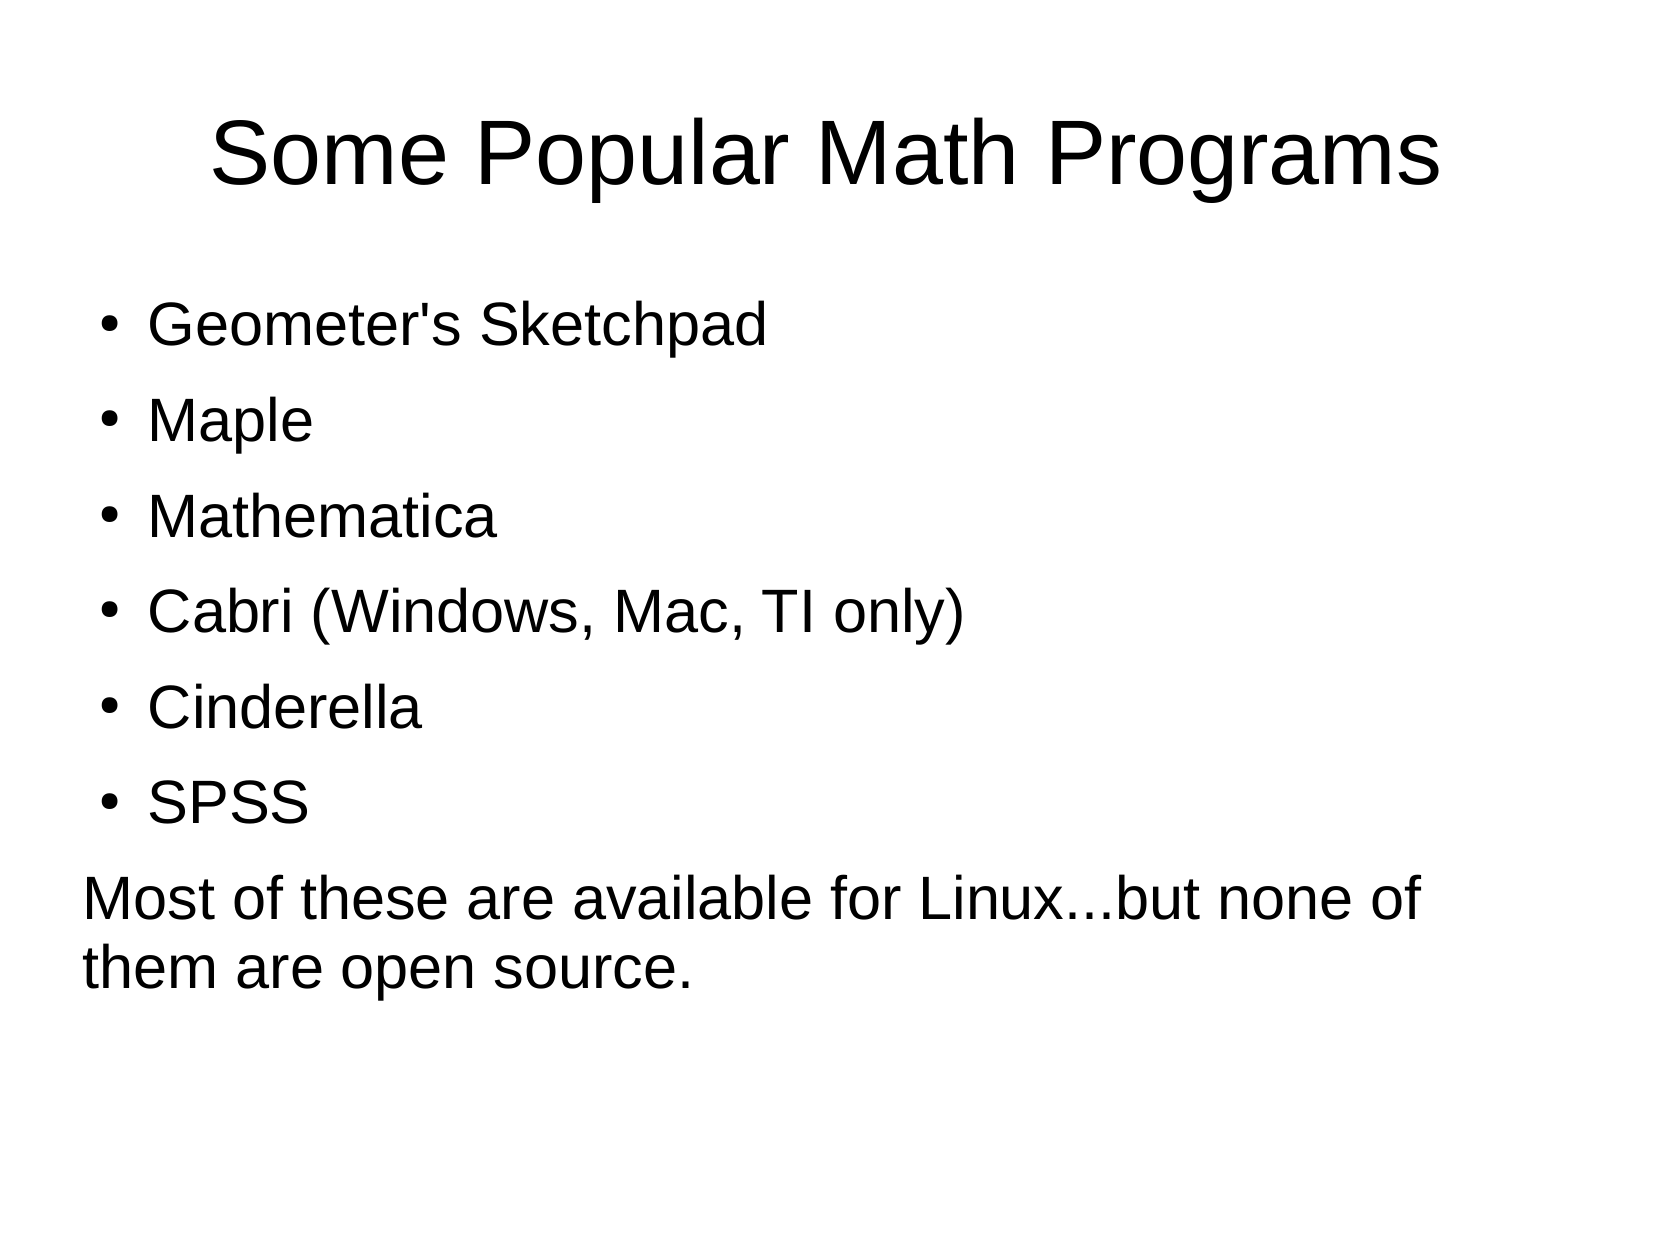

# Some Popular Math Programs
Geometer's Sketchpad
Maple
Mathematica
Cabri (Windows, Mac, TI only)
Cinderella
SPSS
Most of these are available for Linux...but none of them are open source.